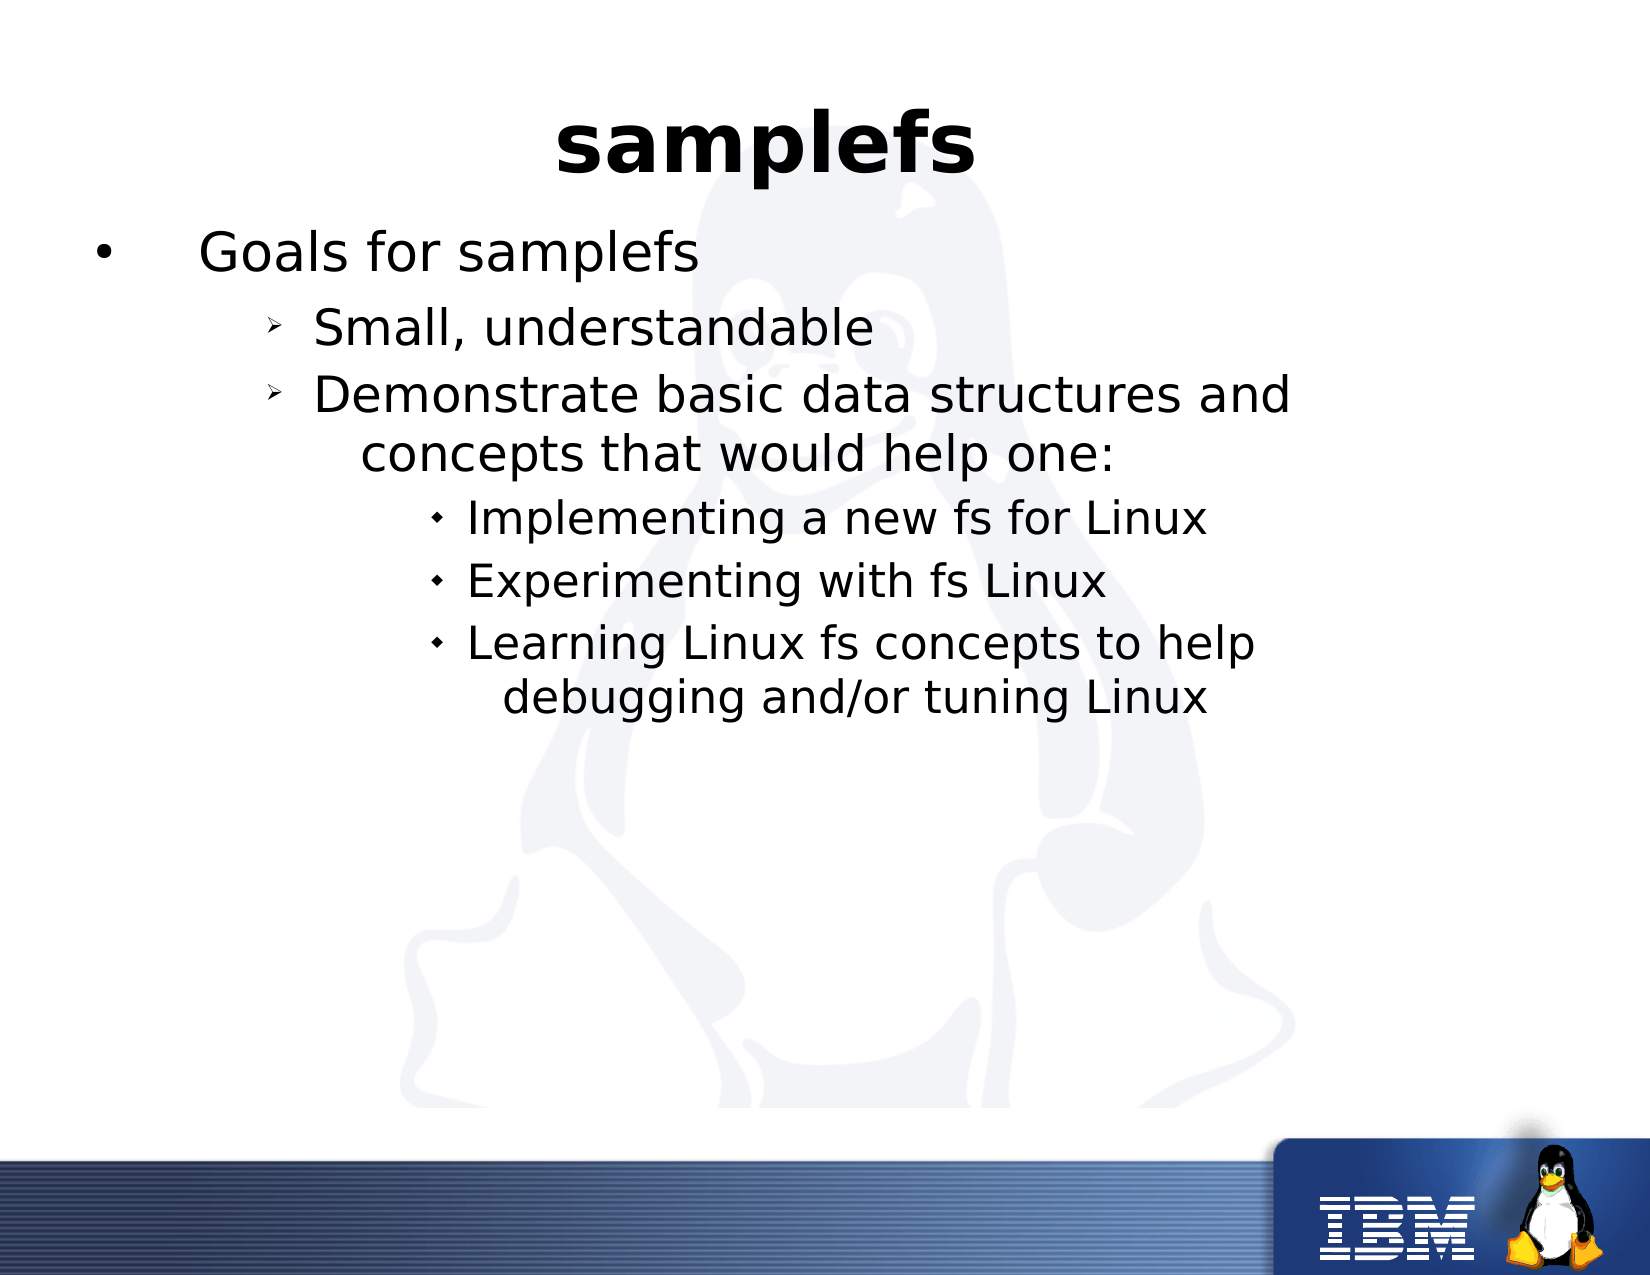

# samplefs
 Goals for samplefs
Small, understandable
Demonstrate basic data structures and concepts that would help one:
Implementing a new fs for Linux
Experimenting with fs Linux
Learning Linux fs concepts to help debugging and/or tuning Linux